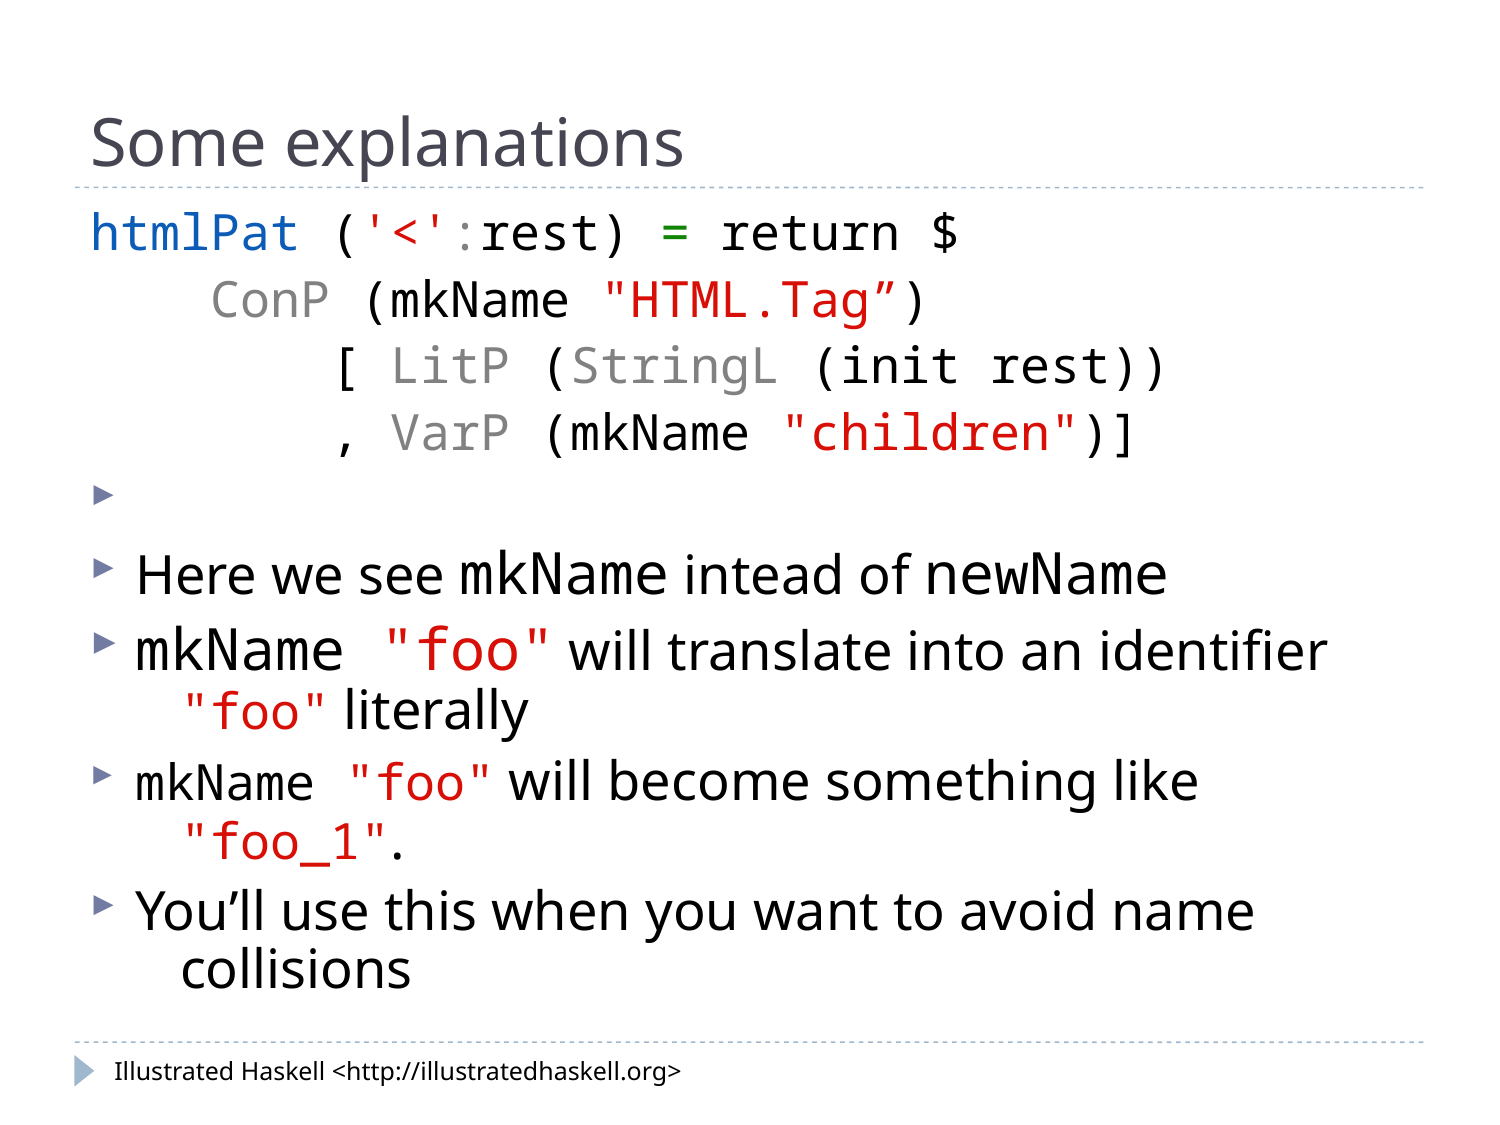

# Some explanations
htmlPat ('<':rest) = return $
 ConP (mkName "HTML.Tag”)
 [ LitP (StringL (init rest))
 , VarP (mkName "children")]
Here we see mkName intead of newName
mkName "foo" will translate into an identifier "foo" literally
mkName "foo" will become something like "foo_1".
You’ll use this when you want to avoid name collisions